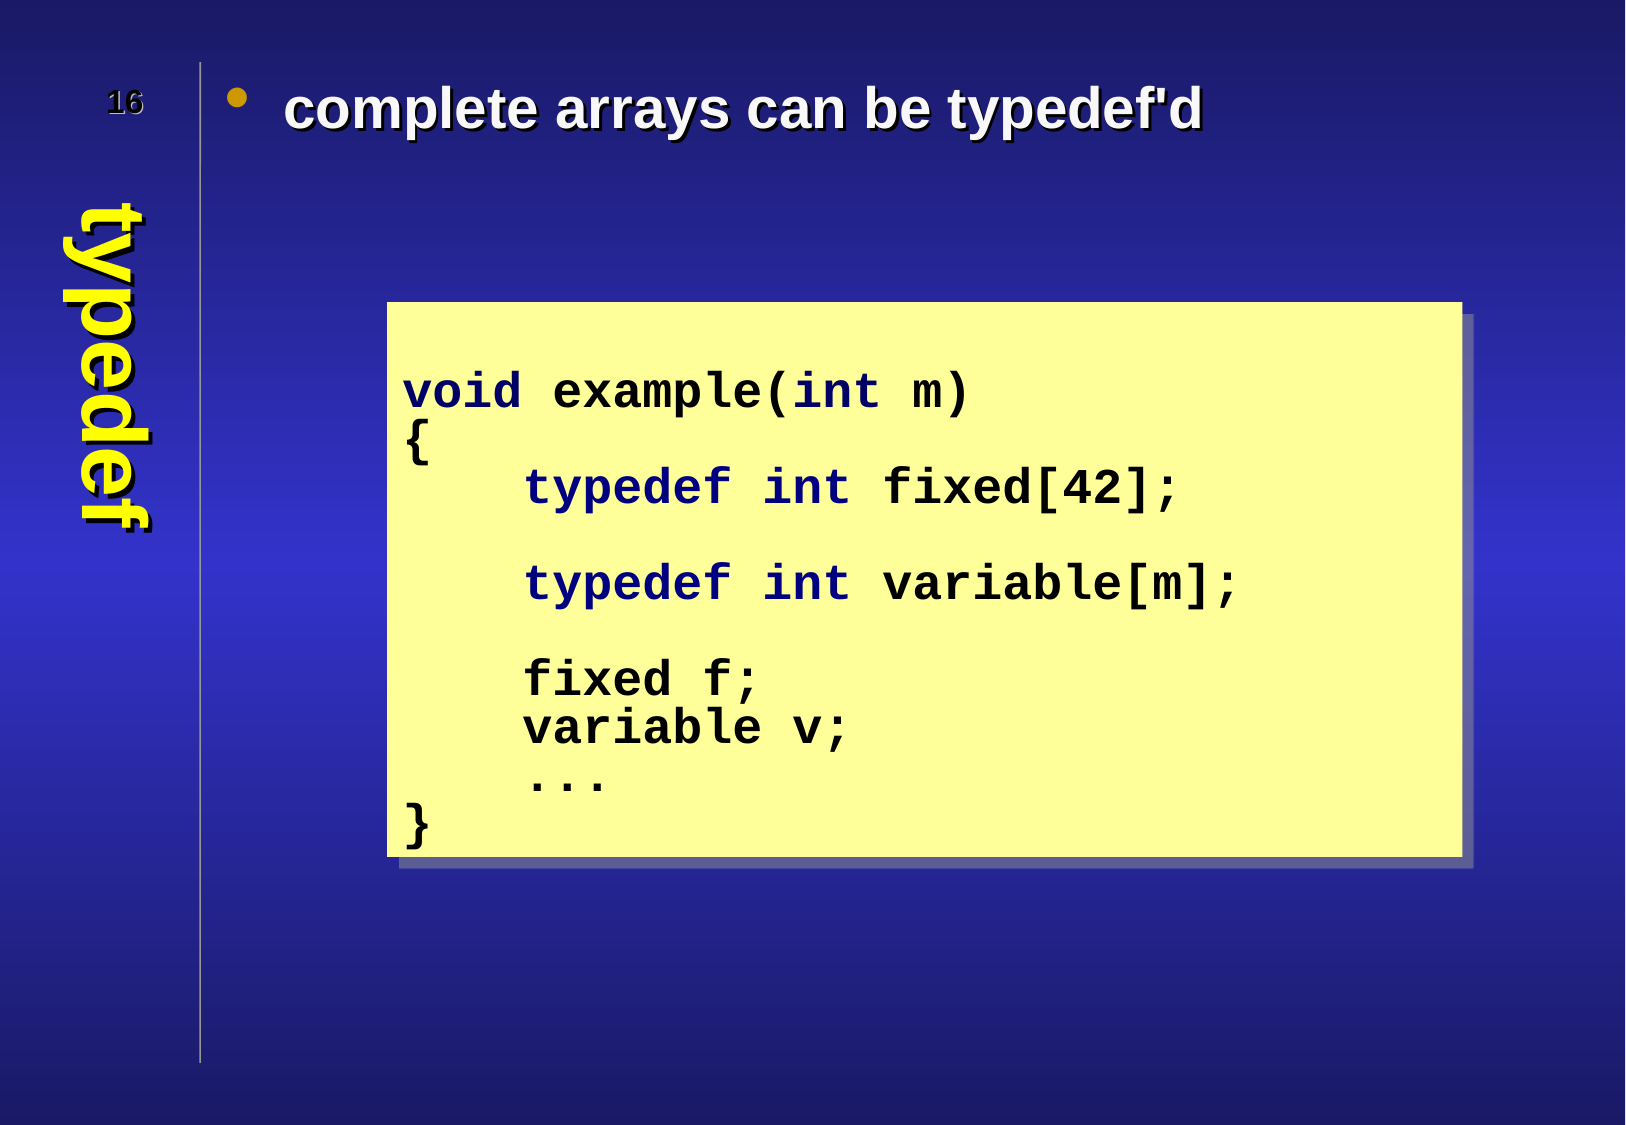

16
complete arrays can be typedef'd
# typedef
void example(int m)
{
 typedef int fixed[42];
 typedef int variable[m];
 fixed f;
 variable v;
 ...
}